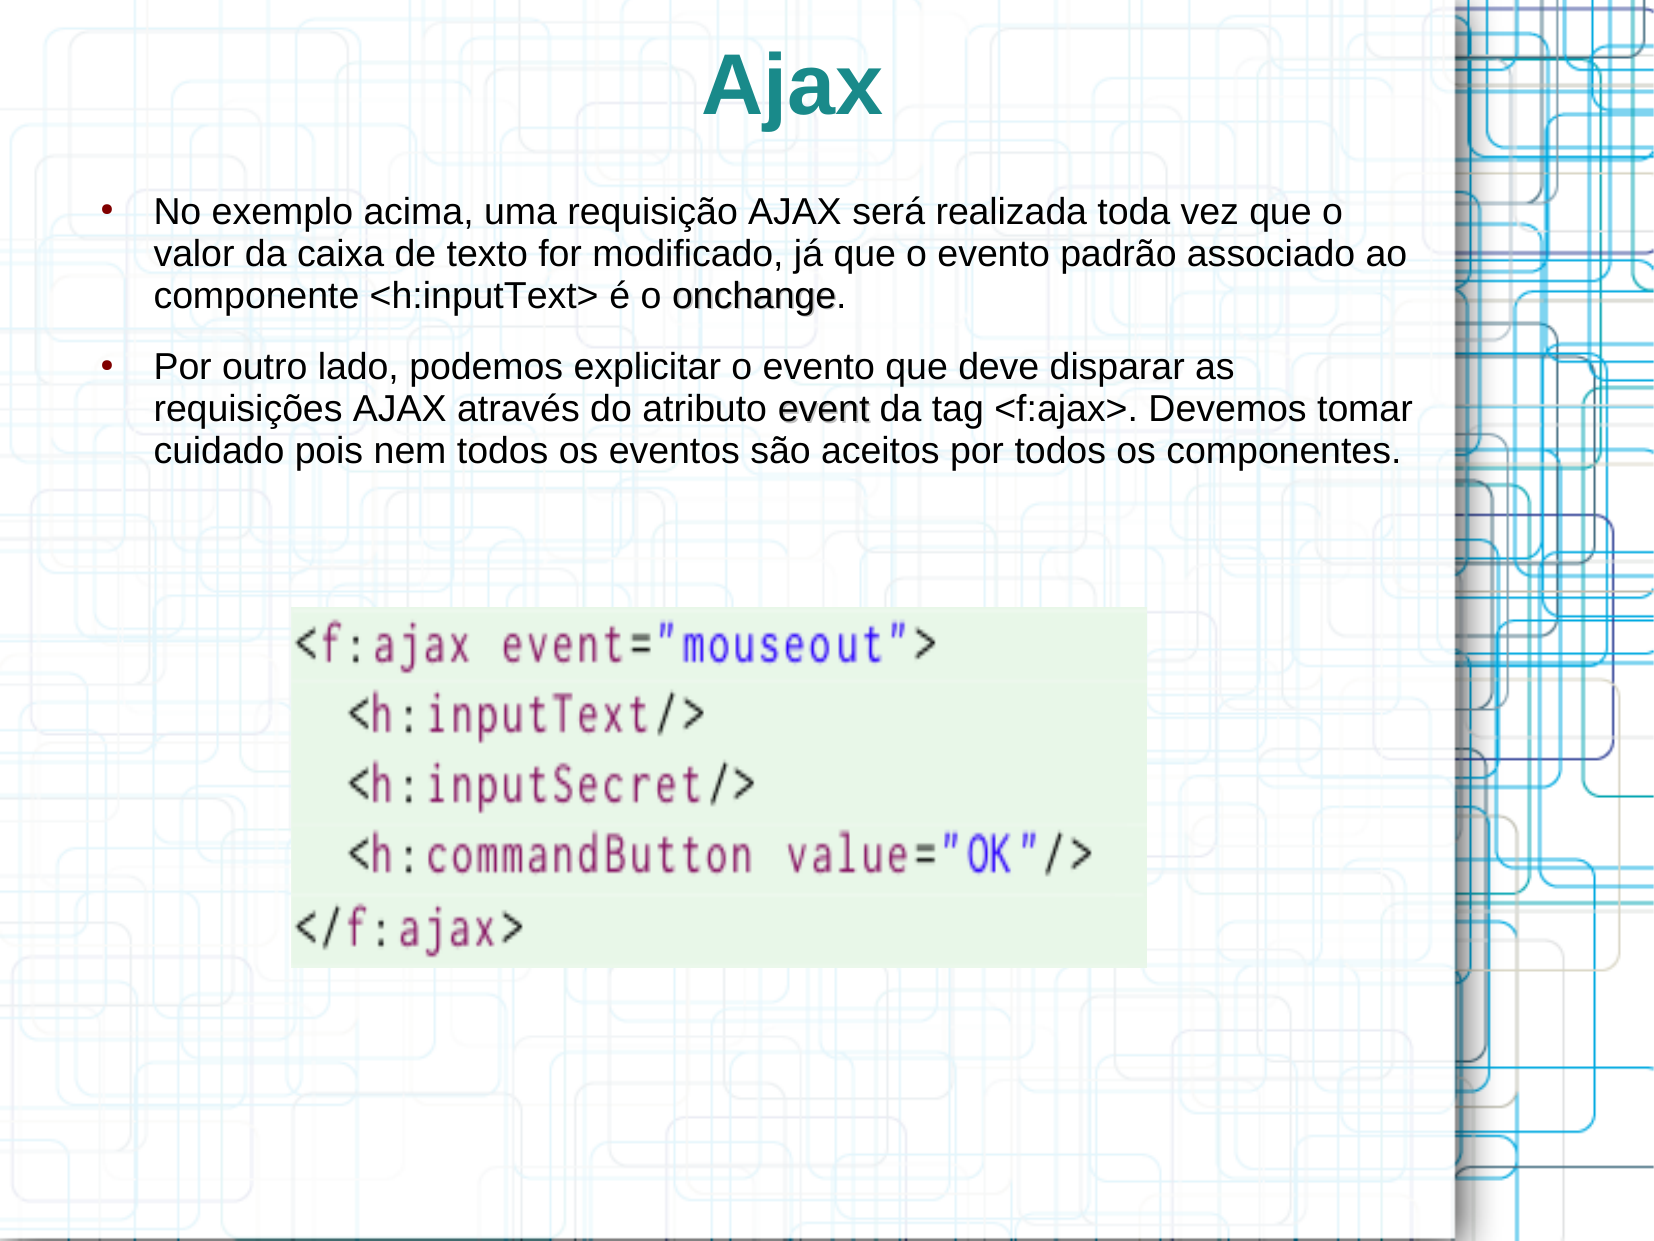

Ajax
# No exemplo acima, uma requisição AJAX será realizada toda vez que o valor da caixa de texto for modificado, já que o evento padrão associado ao componente <h:inputText> é o onchange.
Por outro lado, podemos explicitar o evento que deve disparar as requisições AJAX através do atributo event da tag <f:ajax>. Devemos tomar cuidado pois nem todos os eventos são aceitos por todos os componentes.